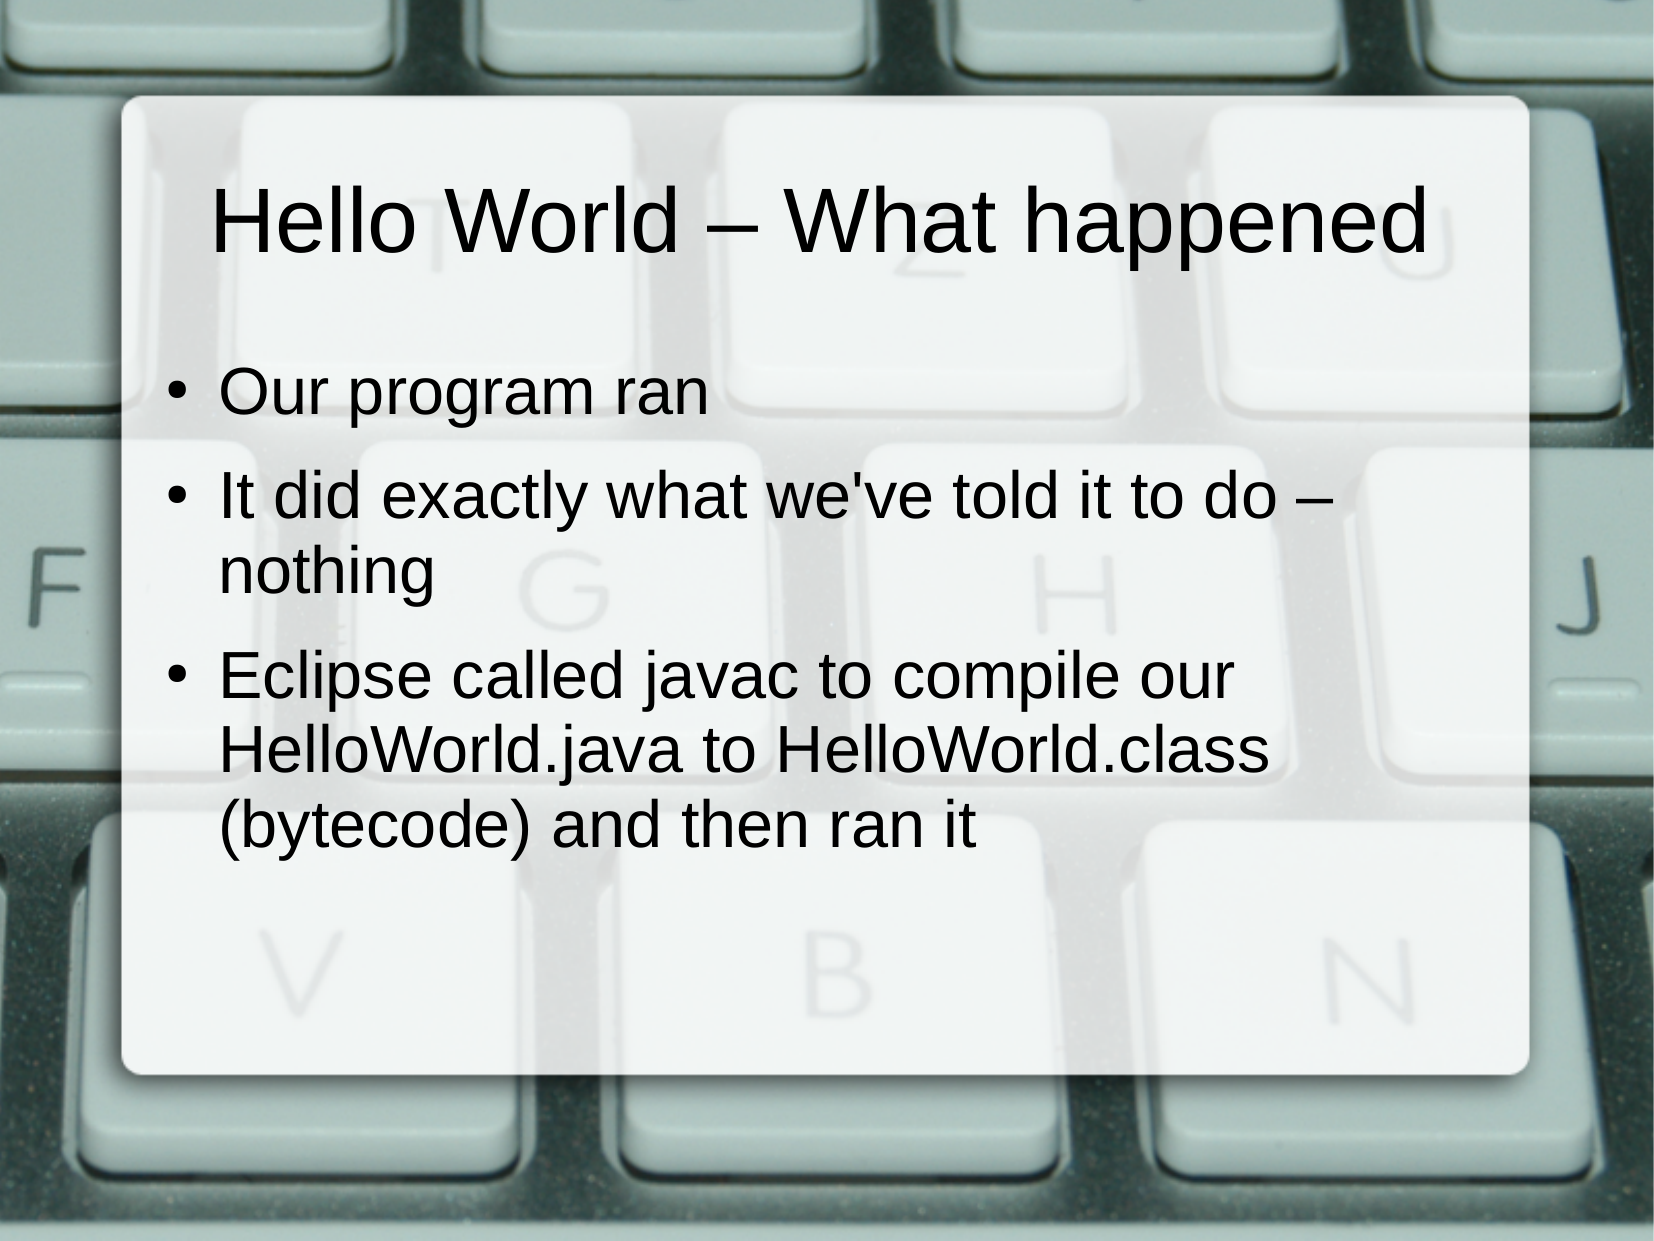

# Hello World – What happened
Our program ran
It did exactly what we've told it to do – nothing
Eclipse called javac to compile our HelloWorld.java to HelloWorld.class (bytecode) and then ran it